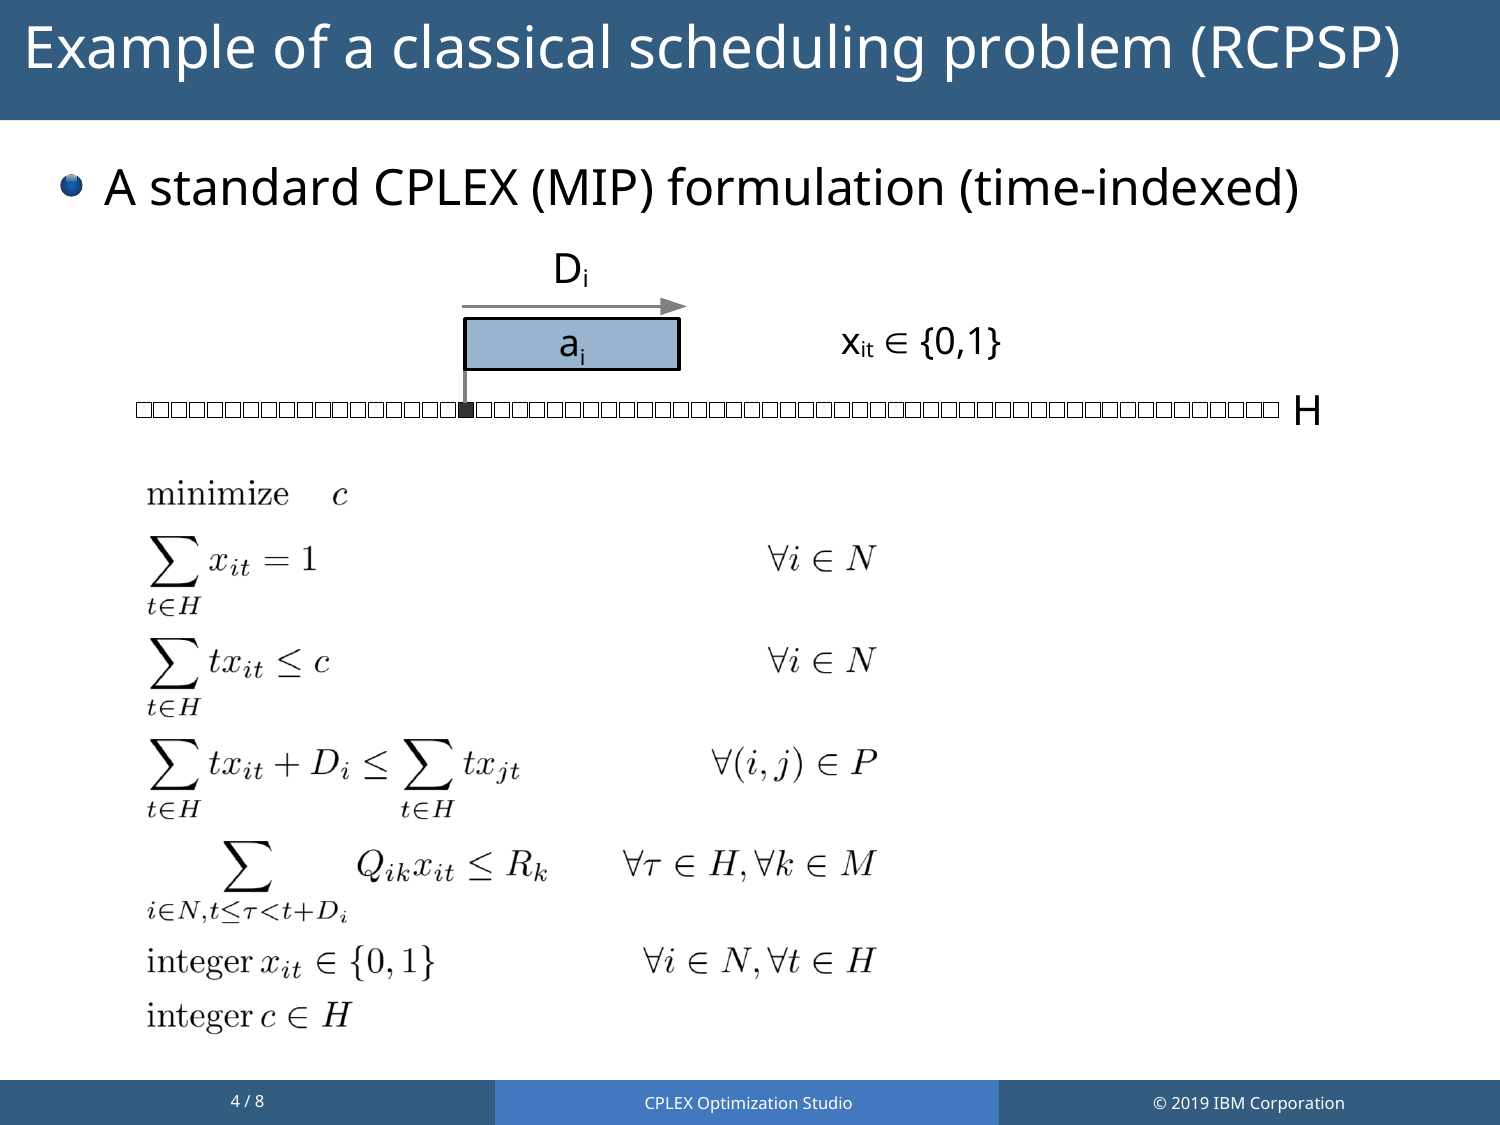

# Example of a classical scheduling problem (RCPSP)
A standard CPLEX (MIP) formulation (time-indexed)
Di
xit  {0,1}
ai
H